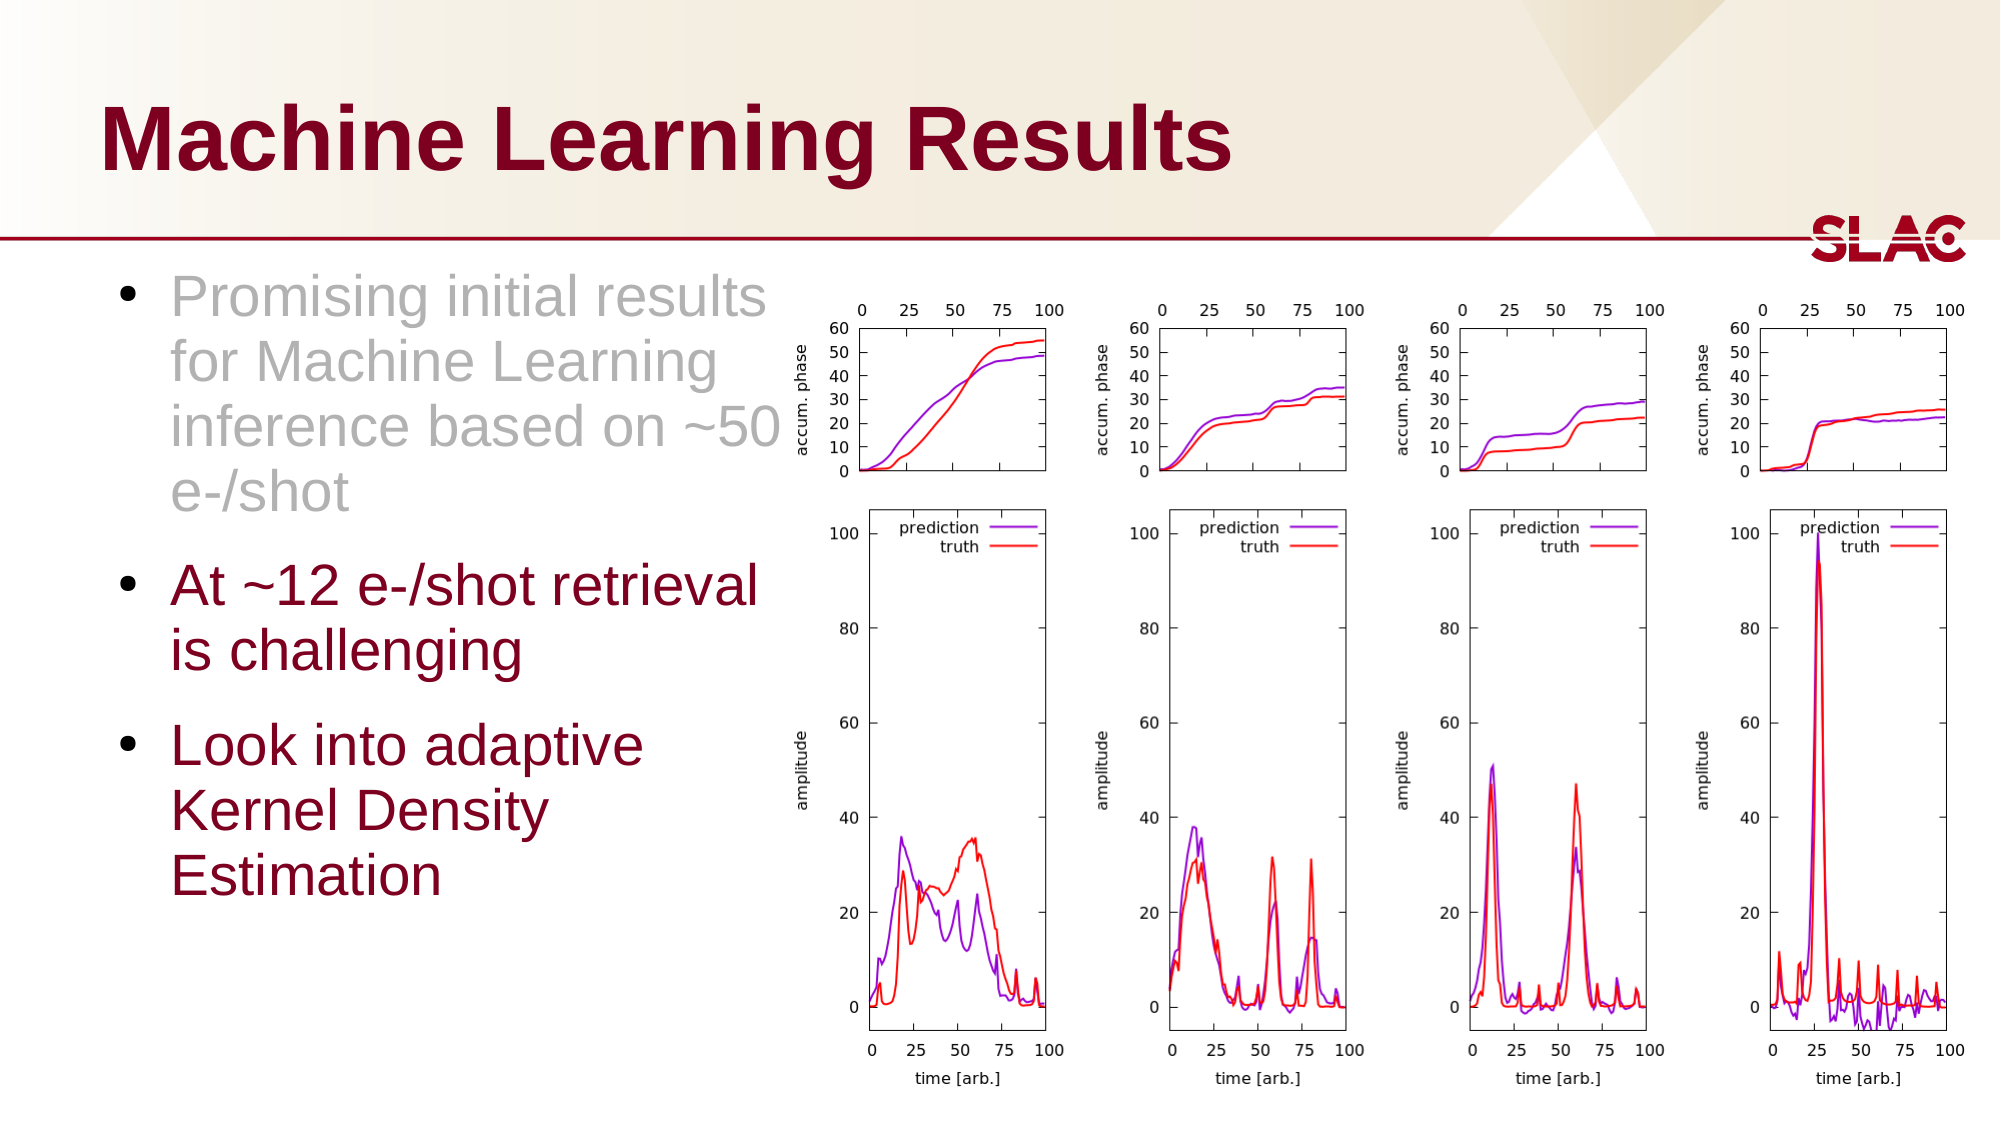

# Machine Learning Results
Promising initial results for Machine Learning inference based on ~50 e-/shot
At ~12 e-/shot retrieval is challenging
Look into adaptive Kernel Density Estimation